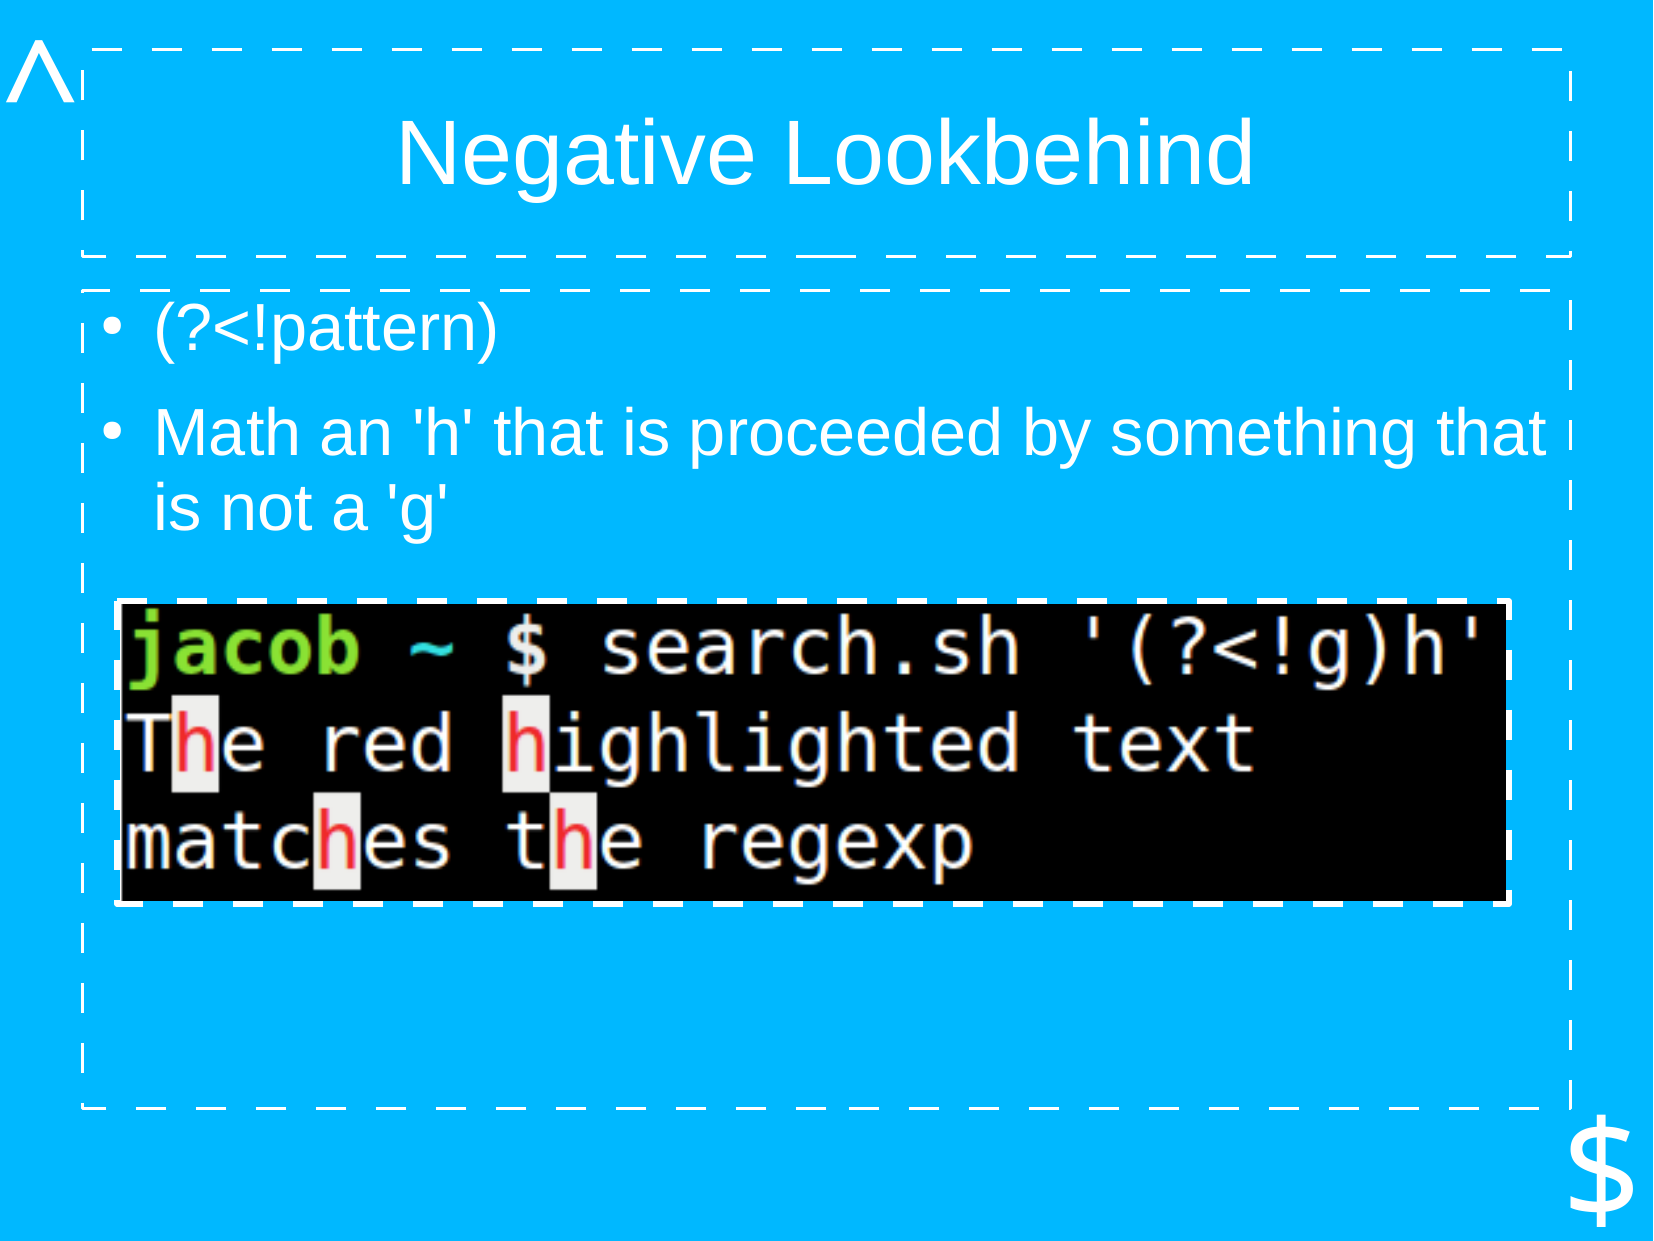

# Negative Lookbehind
(?<!pattern)
Math an 'h' that is proceeded by something that is not a 'g'